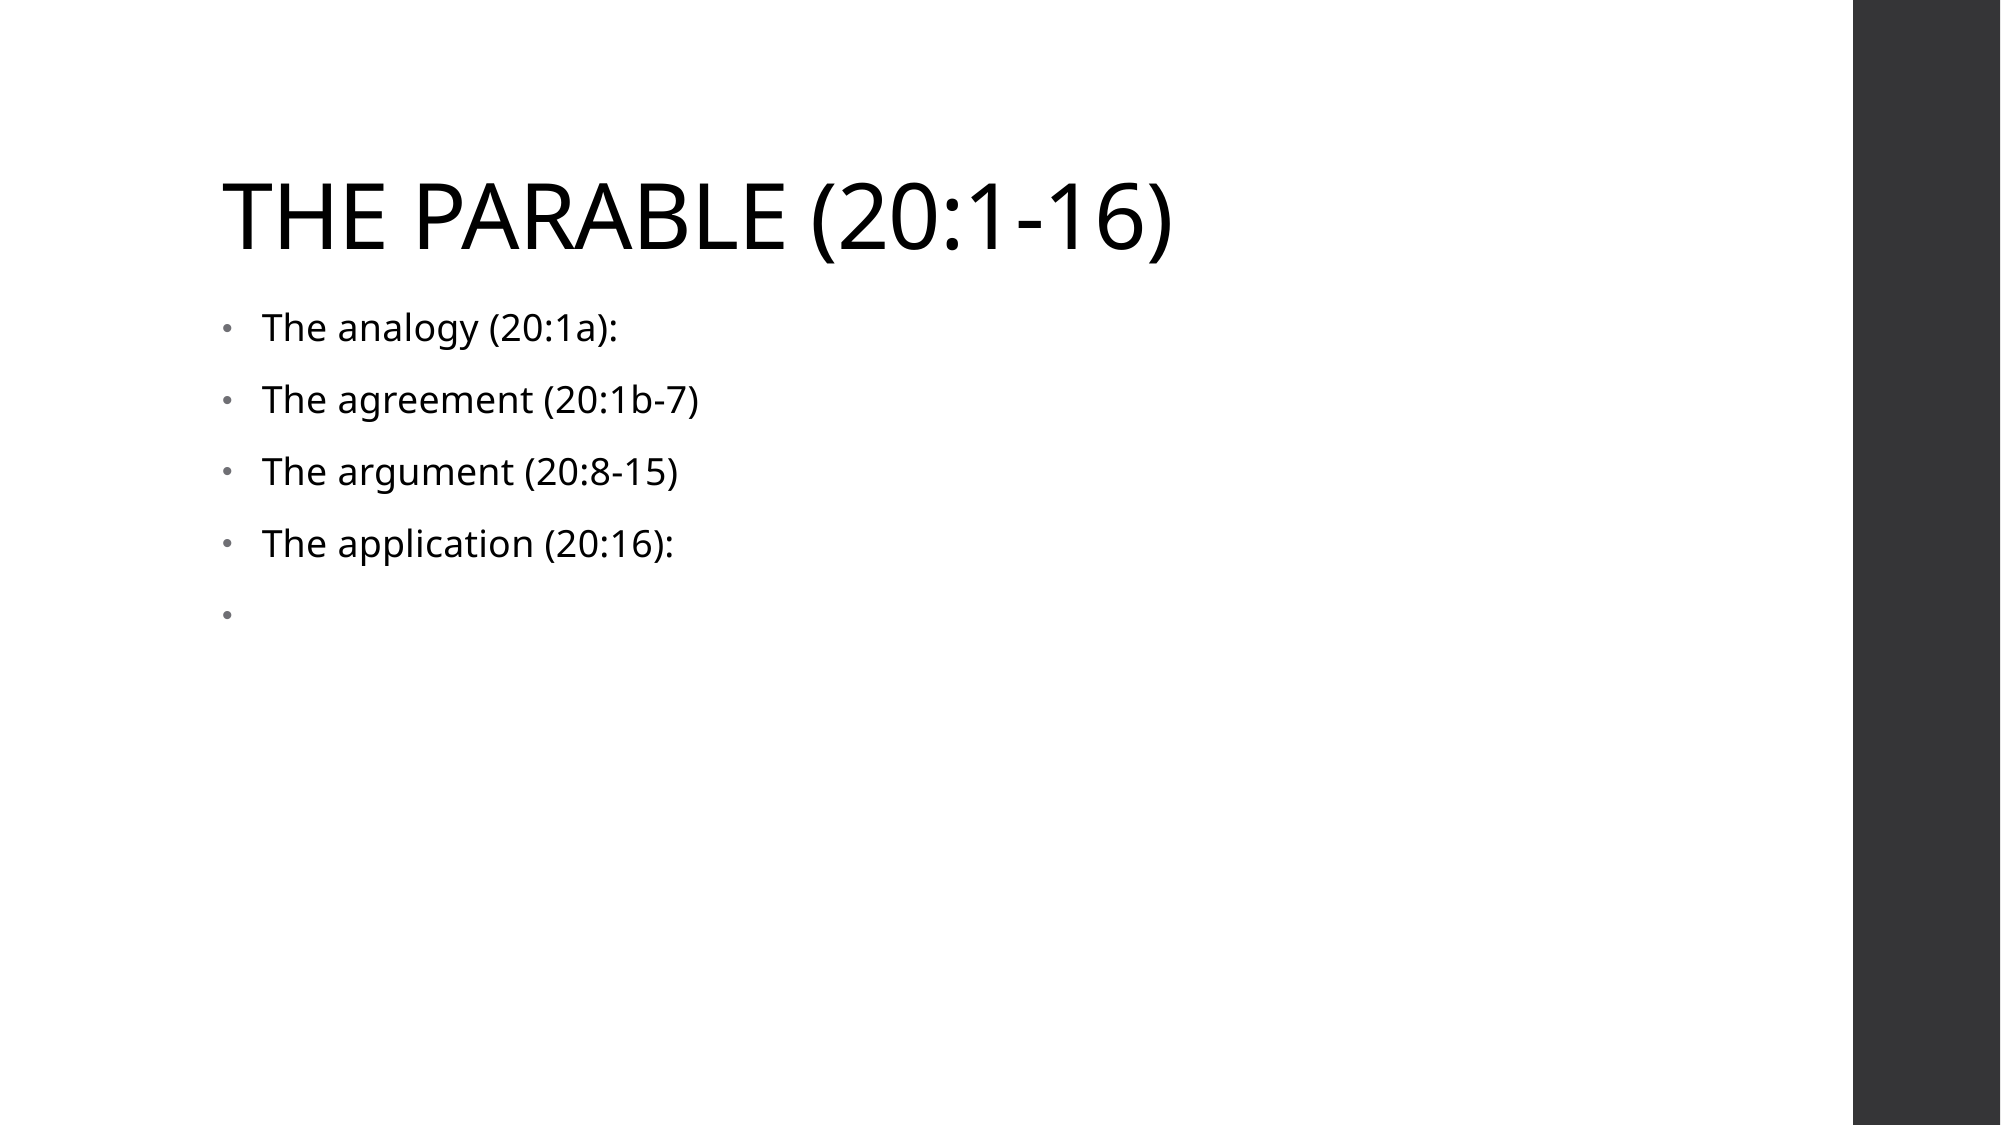

# THE PARABLE (20:1-16)
 The analogy (20:1a):
 The agreement (20:1b-7)
 The argument (20:8-15)
 The application (20:16):